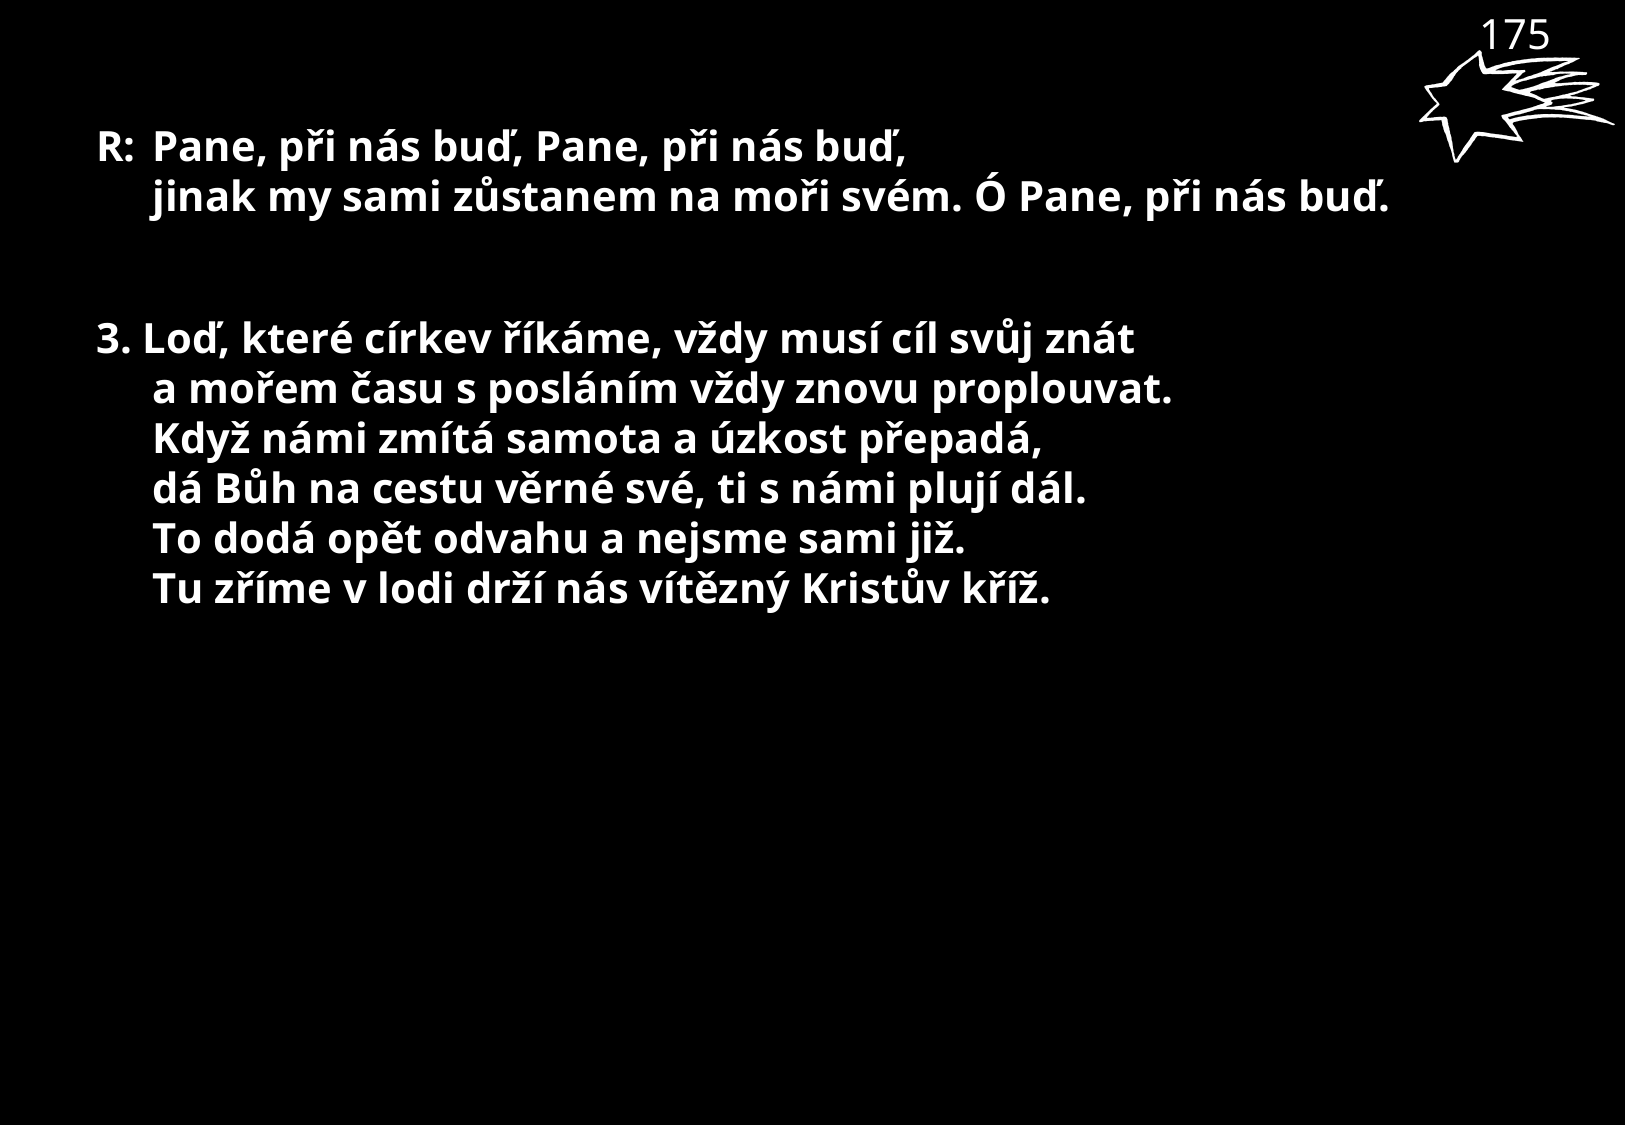

175
# R: 	Pane, při nás buď, Pane, při nás buď, jinak my sami zůstanem na moři svém. Ó Pane, při nás buď.
3. Loď, které církev říkáme, vždy musí cíl svůj znát
a mořem času s posláním vždy znovu proplouvat.
Když námi zmítá samota a úzkost přepadá,
dá Bůh na cestu věrné své, ti s námi plují dál.
To dodá opět odvahu a nejsme sami již.
Tu zříme v lodi drží nás vítězný Kristův kříž.